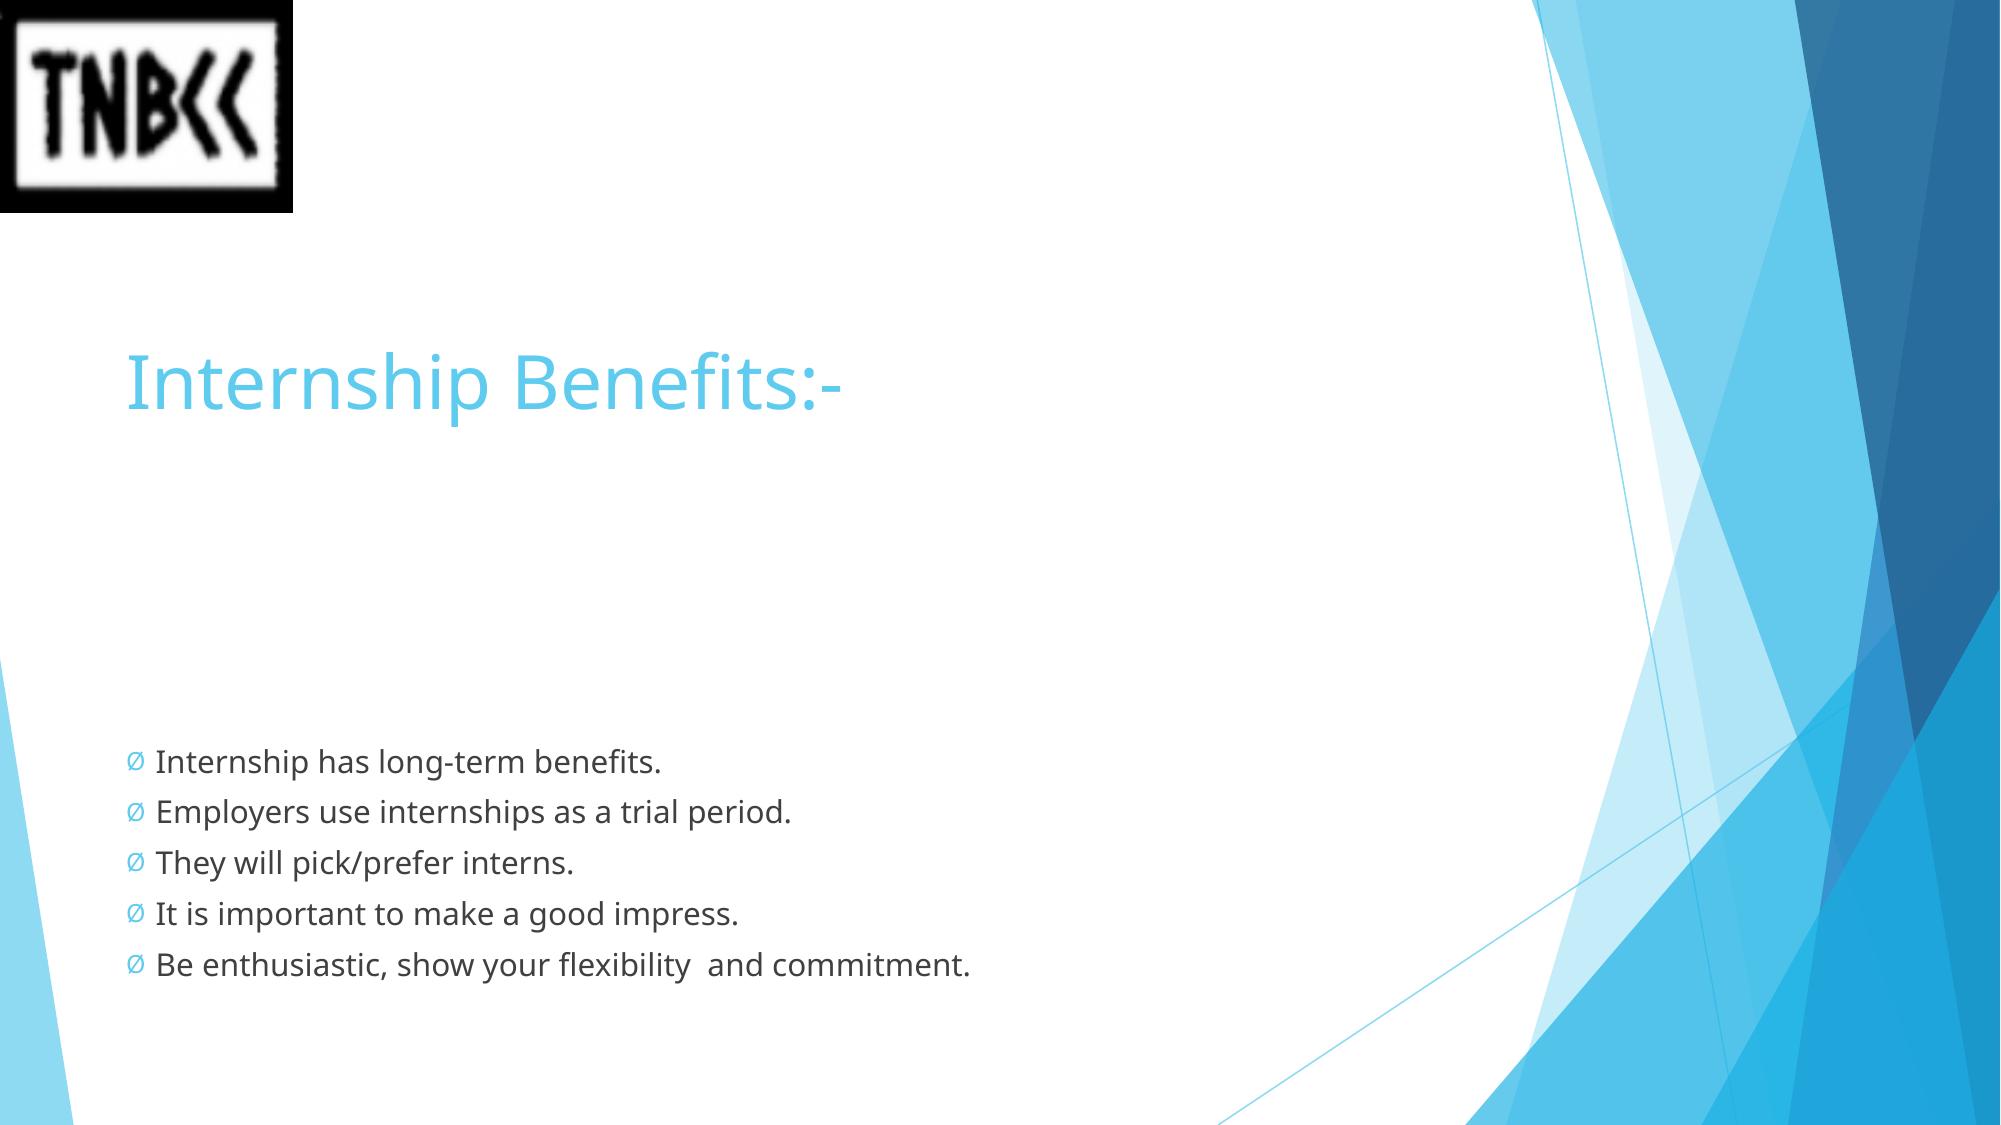

# Internship Benefits:-
Internship has long-term benefits.
Employers use internships as a trial period.
They will pick/prefer interns.
It is important to make a good impress.
Be enthusiastic, show your flexibility and commitment.